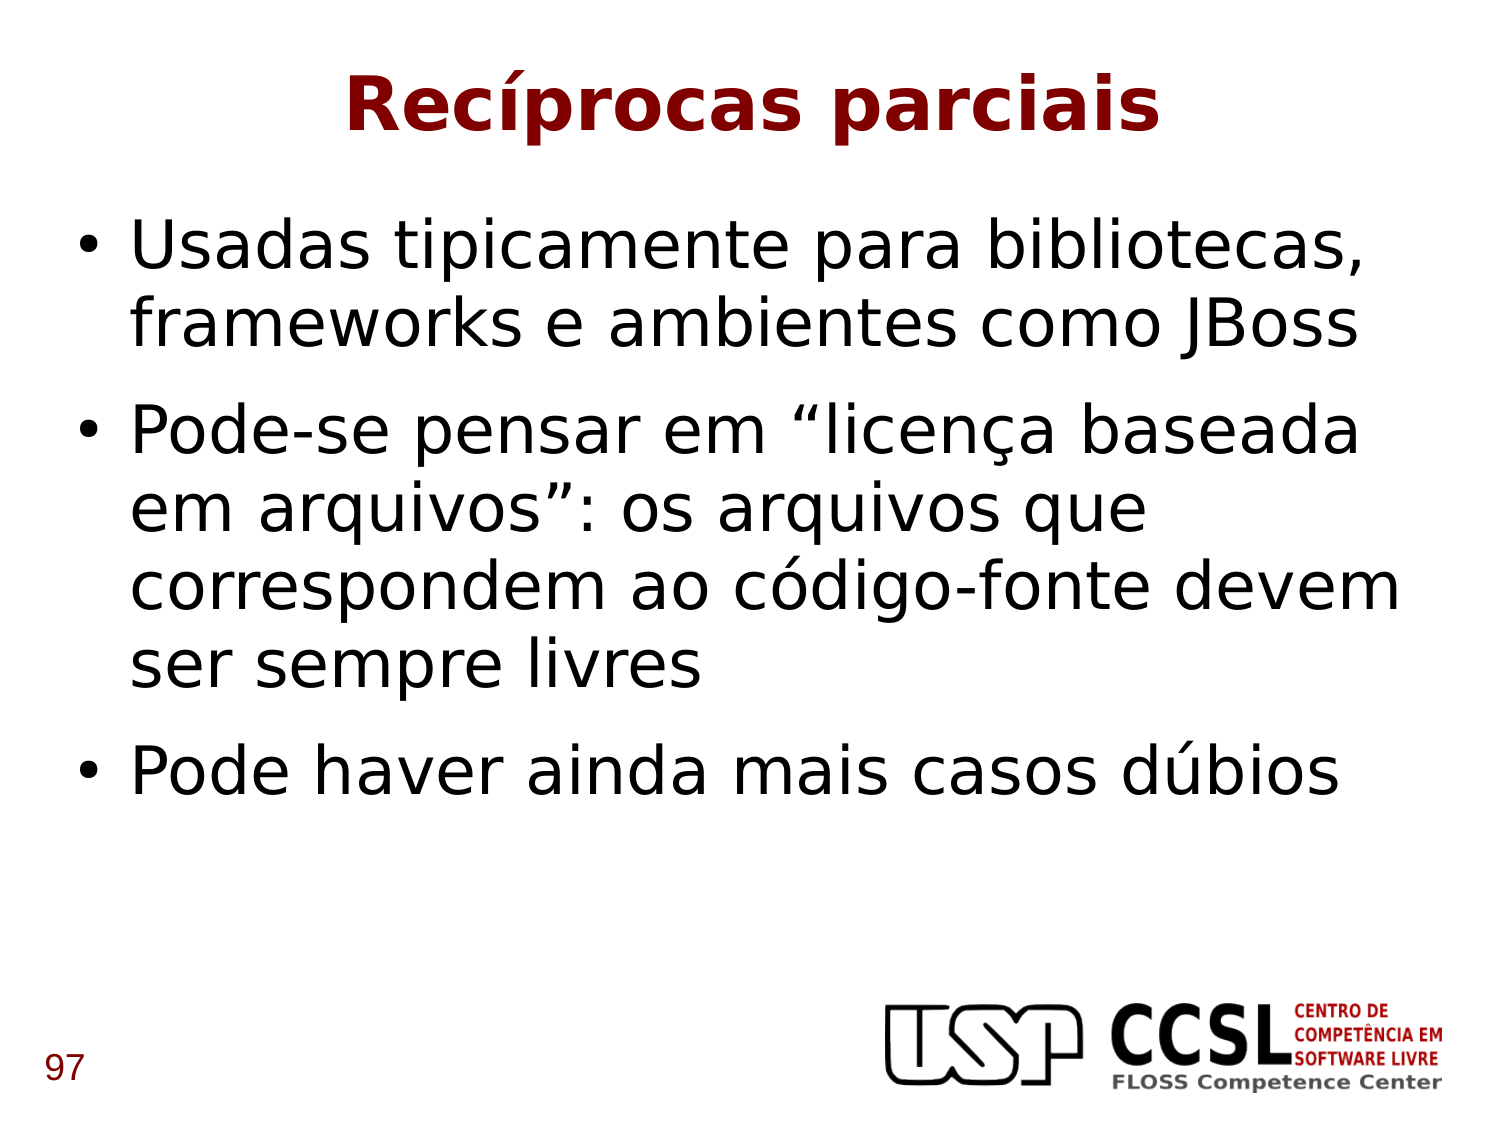

# Recíprocas parciais
Usadas tipicamente para bibliotecas, frameworks e ambientes como JBoss
Pode-se pensar em “licença baseada em arquivos”: os arquivos que correspondem ao código-fonte devem ser sempre livres
Pode haver ainda mais casos dúbios